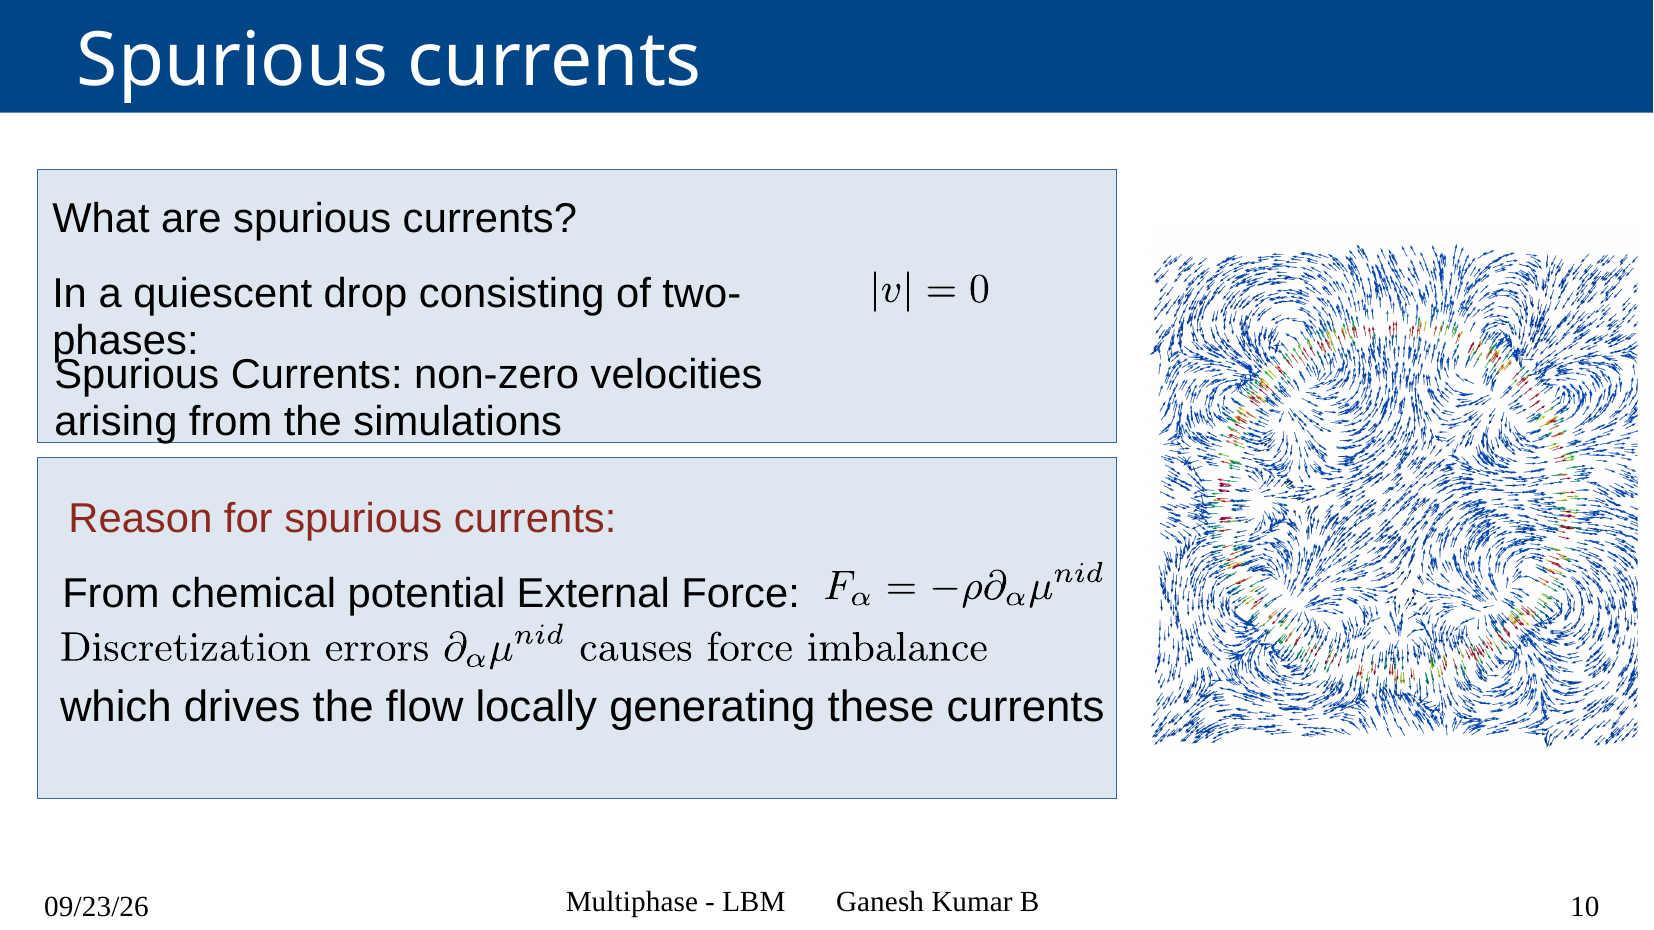

# Spurious currents
What are spurious currents?
In a quiescent drop consisting of two-phases:
Spurious Currents: non-zero velocities arising from the simulations
Reason for spurious currents:
From chemical potential External Force:
which drives the flow locally generating these currents
Multiphase - LBM Ganesh Kumar B
10